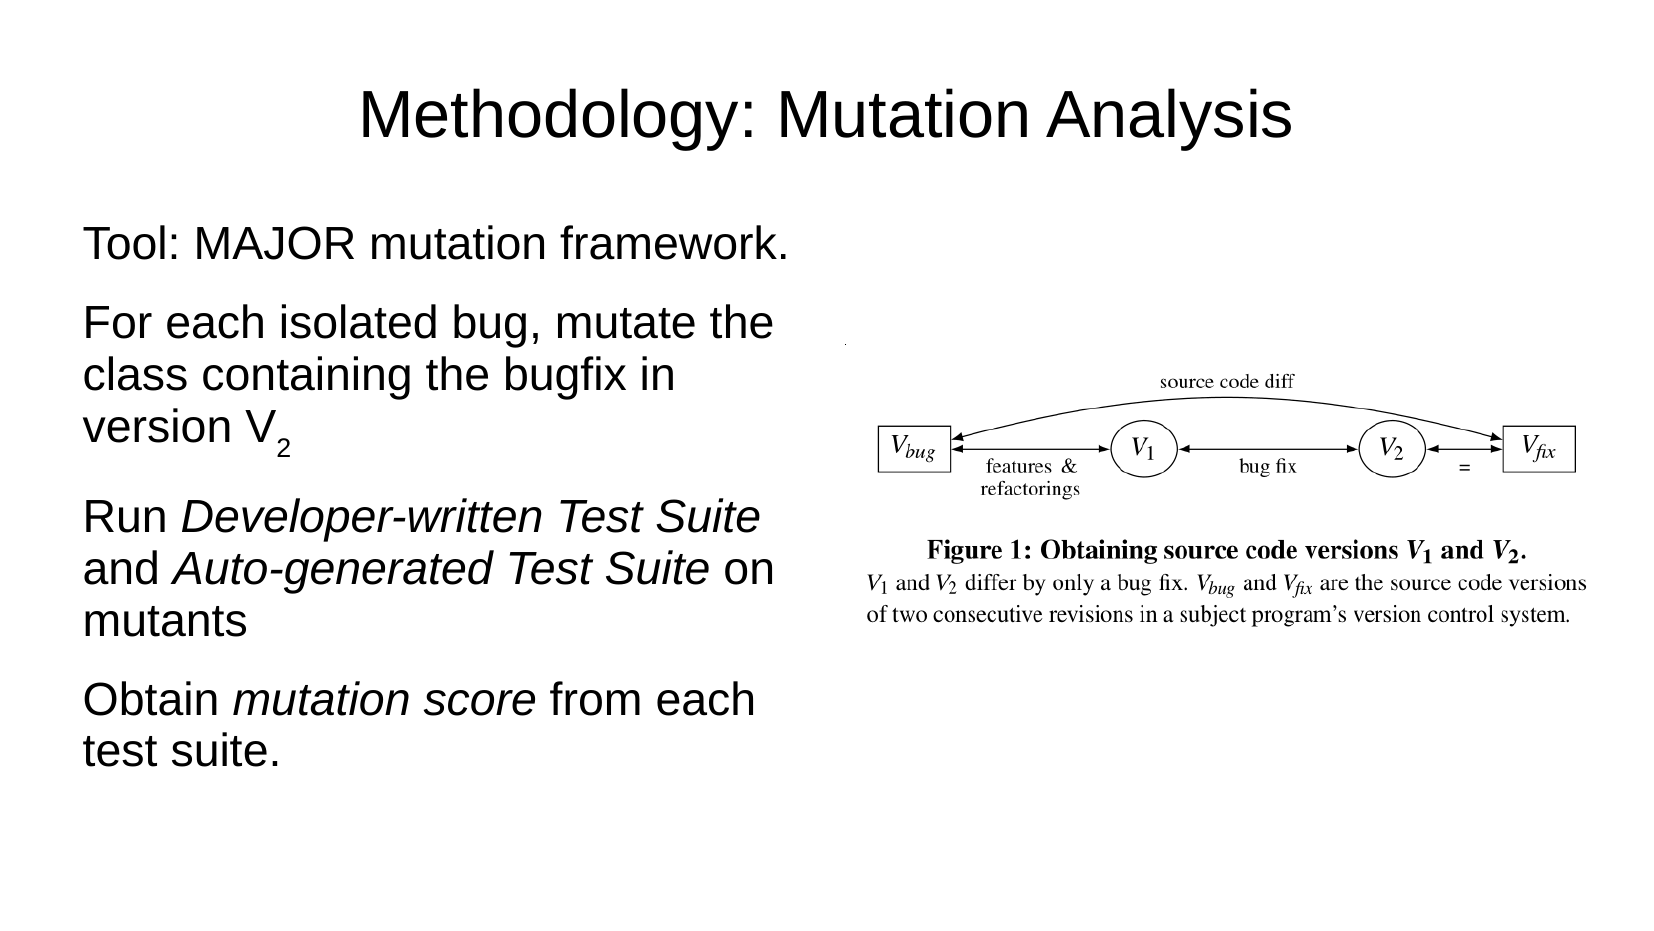

# Methodology: Mutation Analysis
Tool: MAJOR mutation framework.
For each isolated bug, mutate the class containing the bugfix in version V2
Run Developer-written Test Suite and Auto-generated Test Suite on mutants
Obtain mutation score from each test suite.